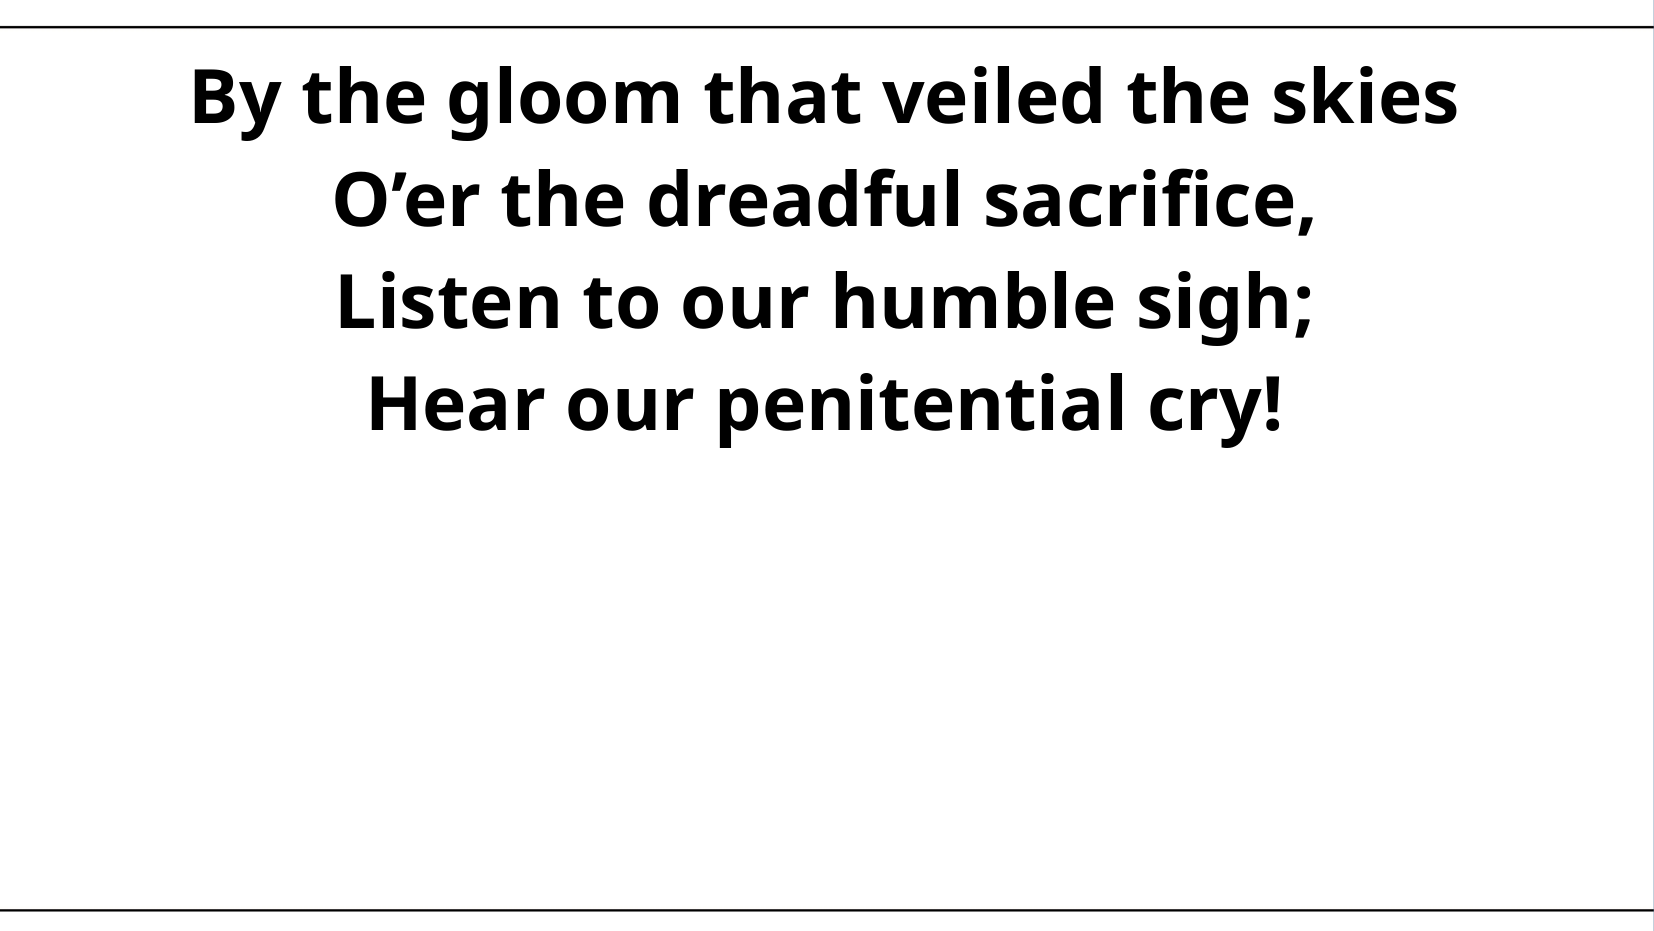

By the gloom that veiled the skies
O’er the dreadful sacrifice,
Listen to our humble sigh;
Hear our penitential cry!